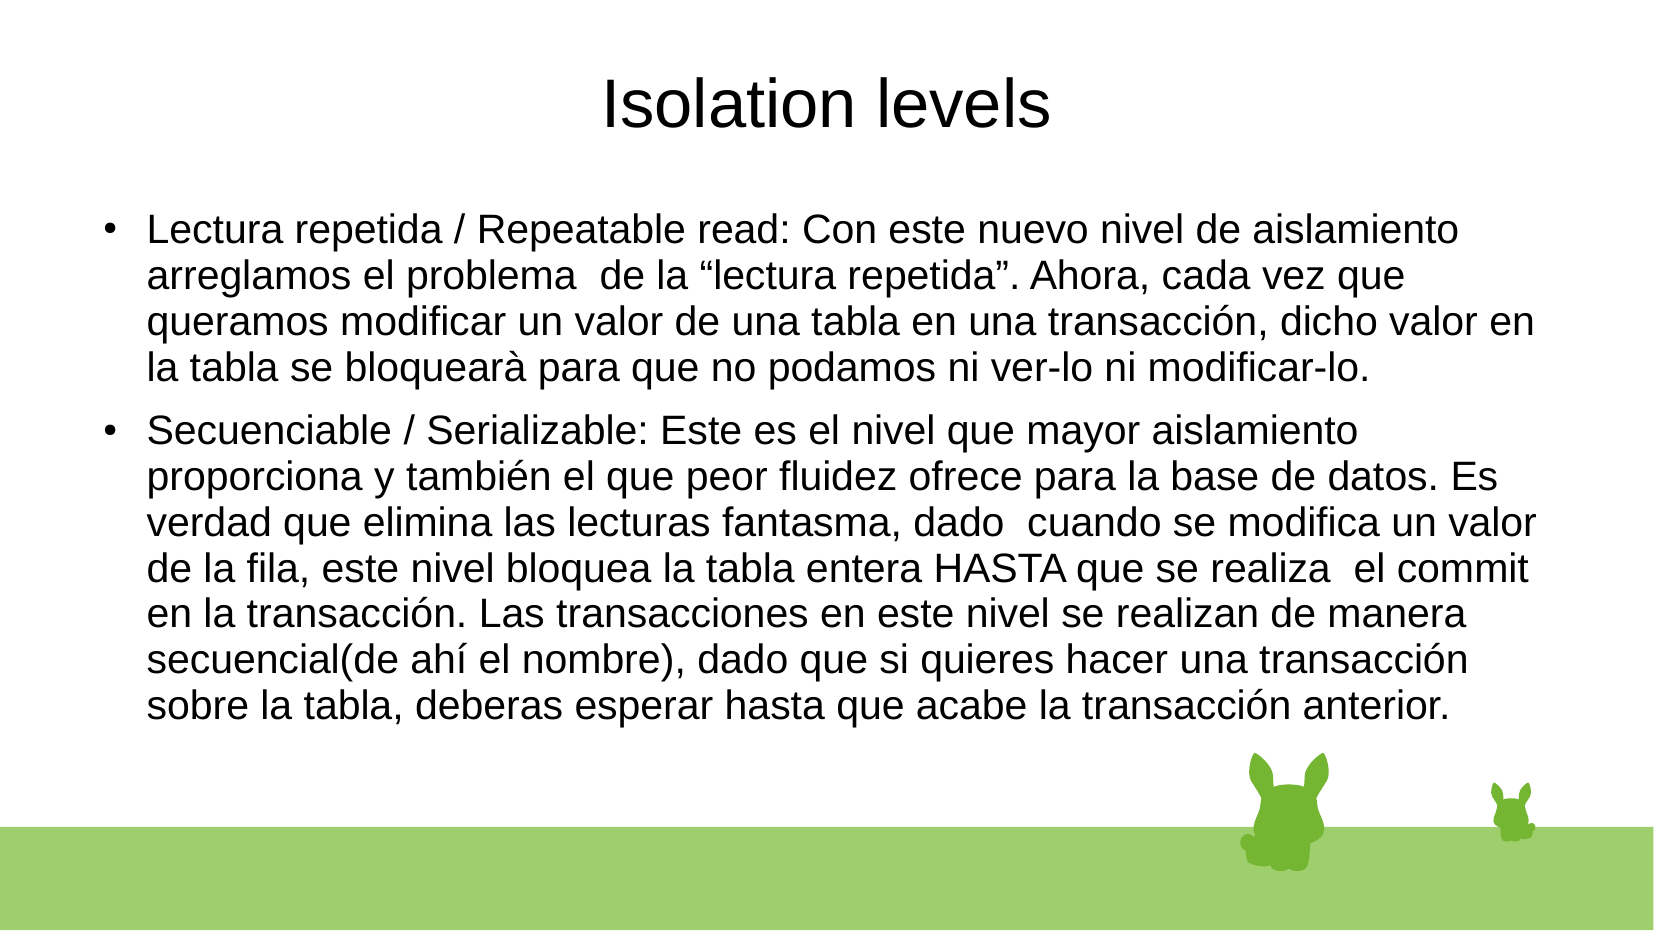

# Isolation levels
Lectura repetida / Repeatable read: Con este nuevo nivel de aislamiento arreglamos el problema de la “lectura repetida”. Ahora, cada vez que queramos modificar un valor de una tabla en una transacción, dicho valor en la tabla se bloquearà para que no podamos ni ver-lo ni modificar-lo.
Secuenciable / Serializable: Este es el nivel que mayor aislamiento proporciona y también el que peor fluidez ofrece para la base de datos. Es verdad que elimina las lecturas fantasma, dado cuando se modifica un valor de la fila, este nivel bloquea la tabla entera HASTA que se realiza el commit en la transacción. Las transacciones en este nivel se realizan de manera secuencial(de ahí el nombre), dado que si quieres hacer una transacción sobre la tabla, deberas esperar hasta que acabe la transacción anterior.